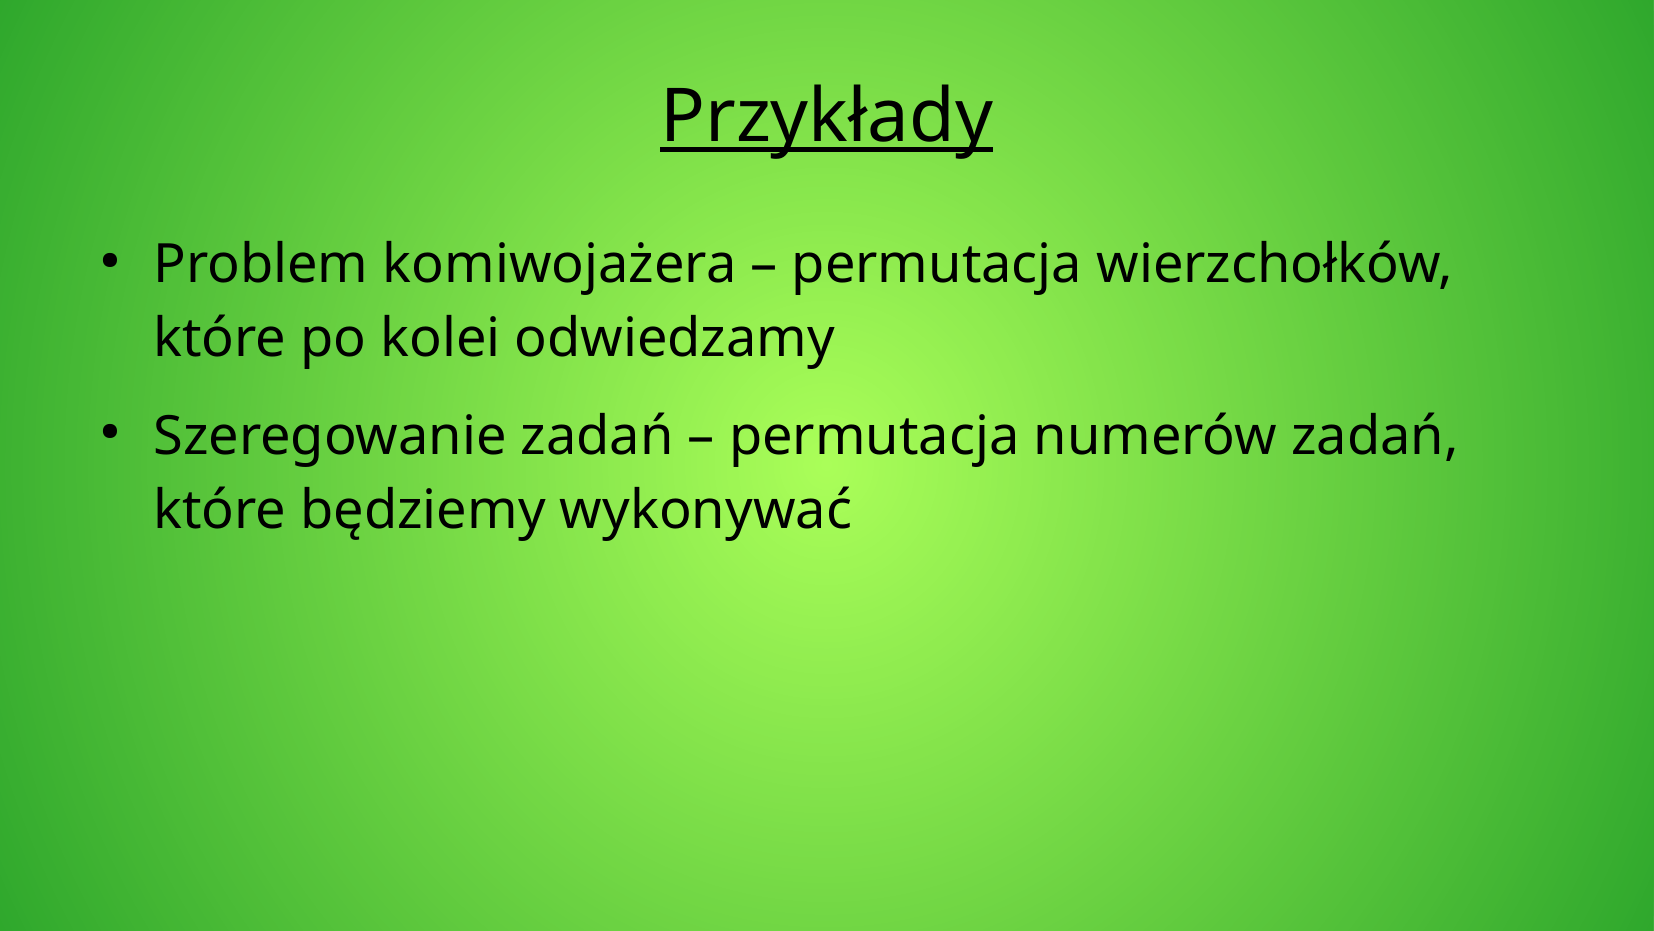

# Przykłady
Problem komiwojażera – permutacja wierzchołków, które po kolei odwiedzamy
Szeregowanie zadań – permutacja numerów zadań, które będziemy wykonywać